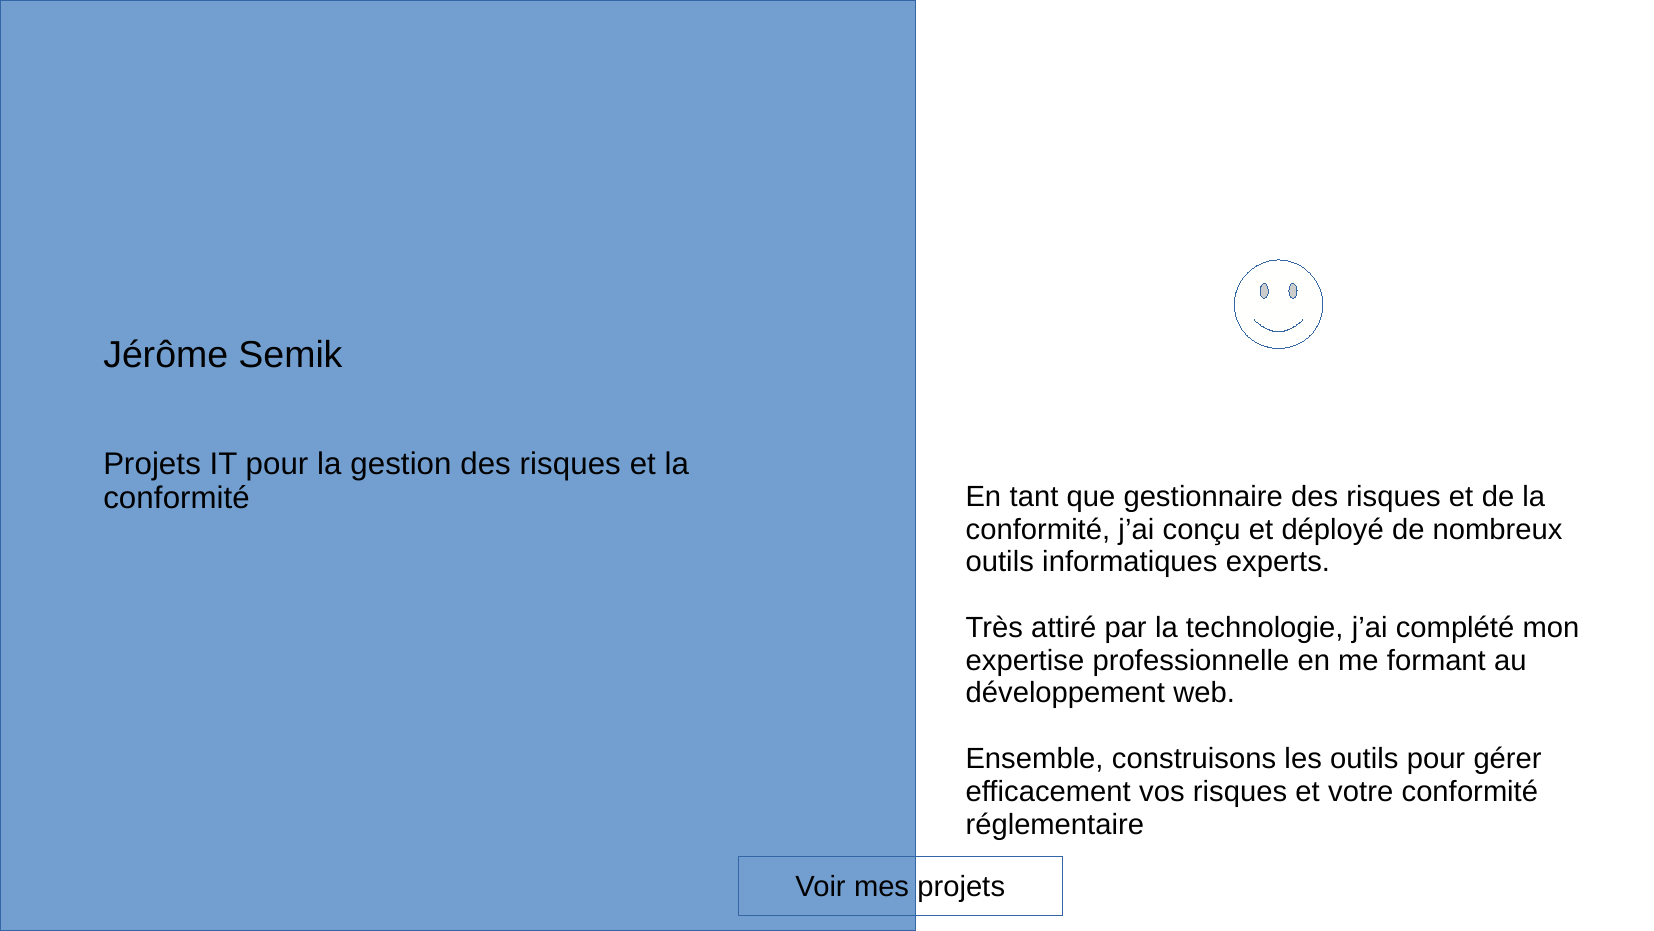

Jérôme Semik
Projets IT pour la gestion des risques et la conformité
En tant que gestionnaire des risques et de la conformité, j’ai conçu et déployé de nombreux outils informatiques experts.
Très attiré par la technologie, j’ai complété mon expertise professionnelle en me formant au développement web.
Ensemble, construisons les outils pour gérer efficacement vos risques et votre conformité réglementaire
Voir mes projets